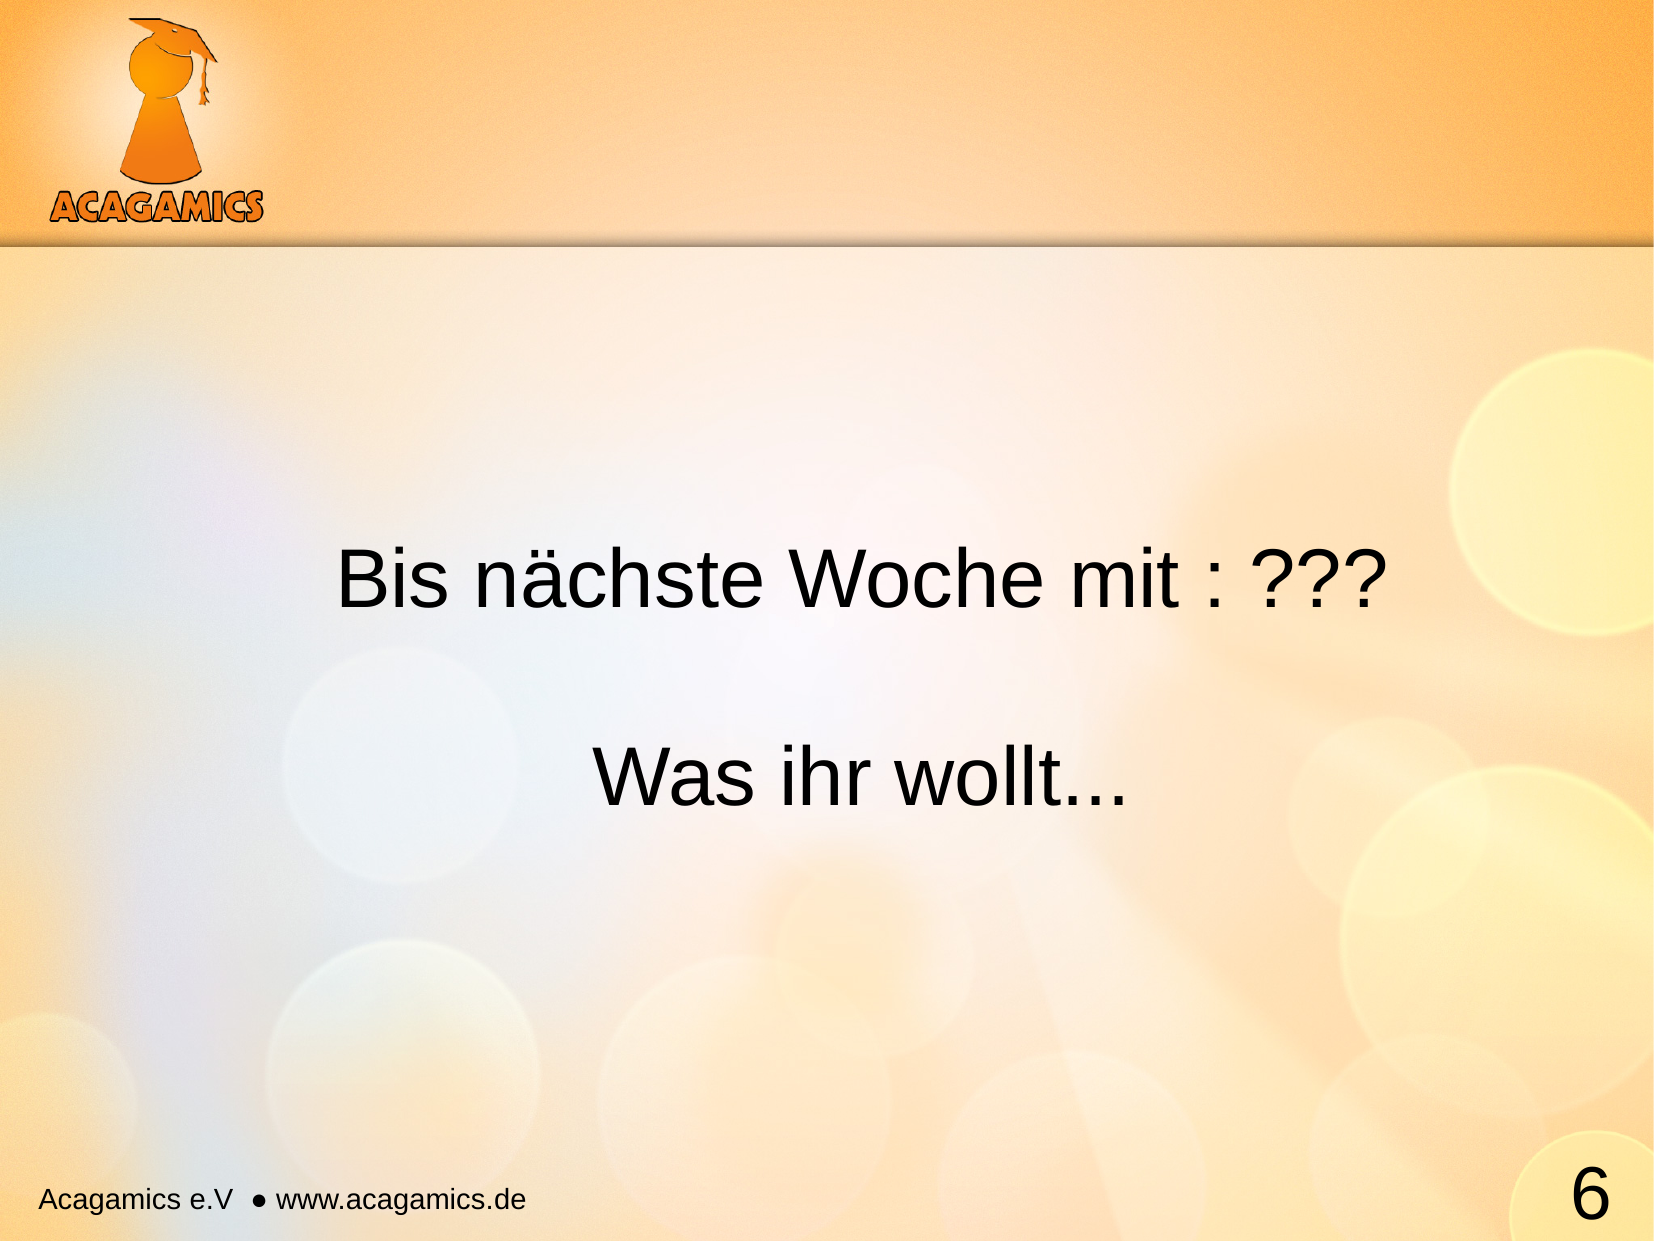

#
Bis nächste Woche mit : ???
Was ihr wollt...
6